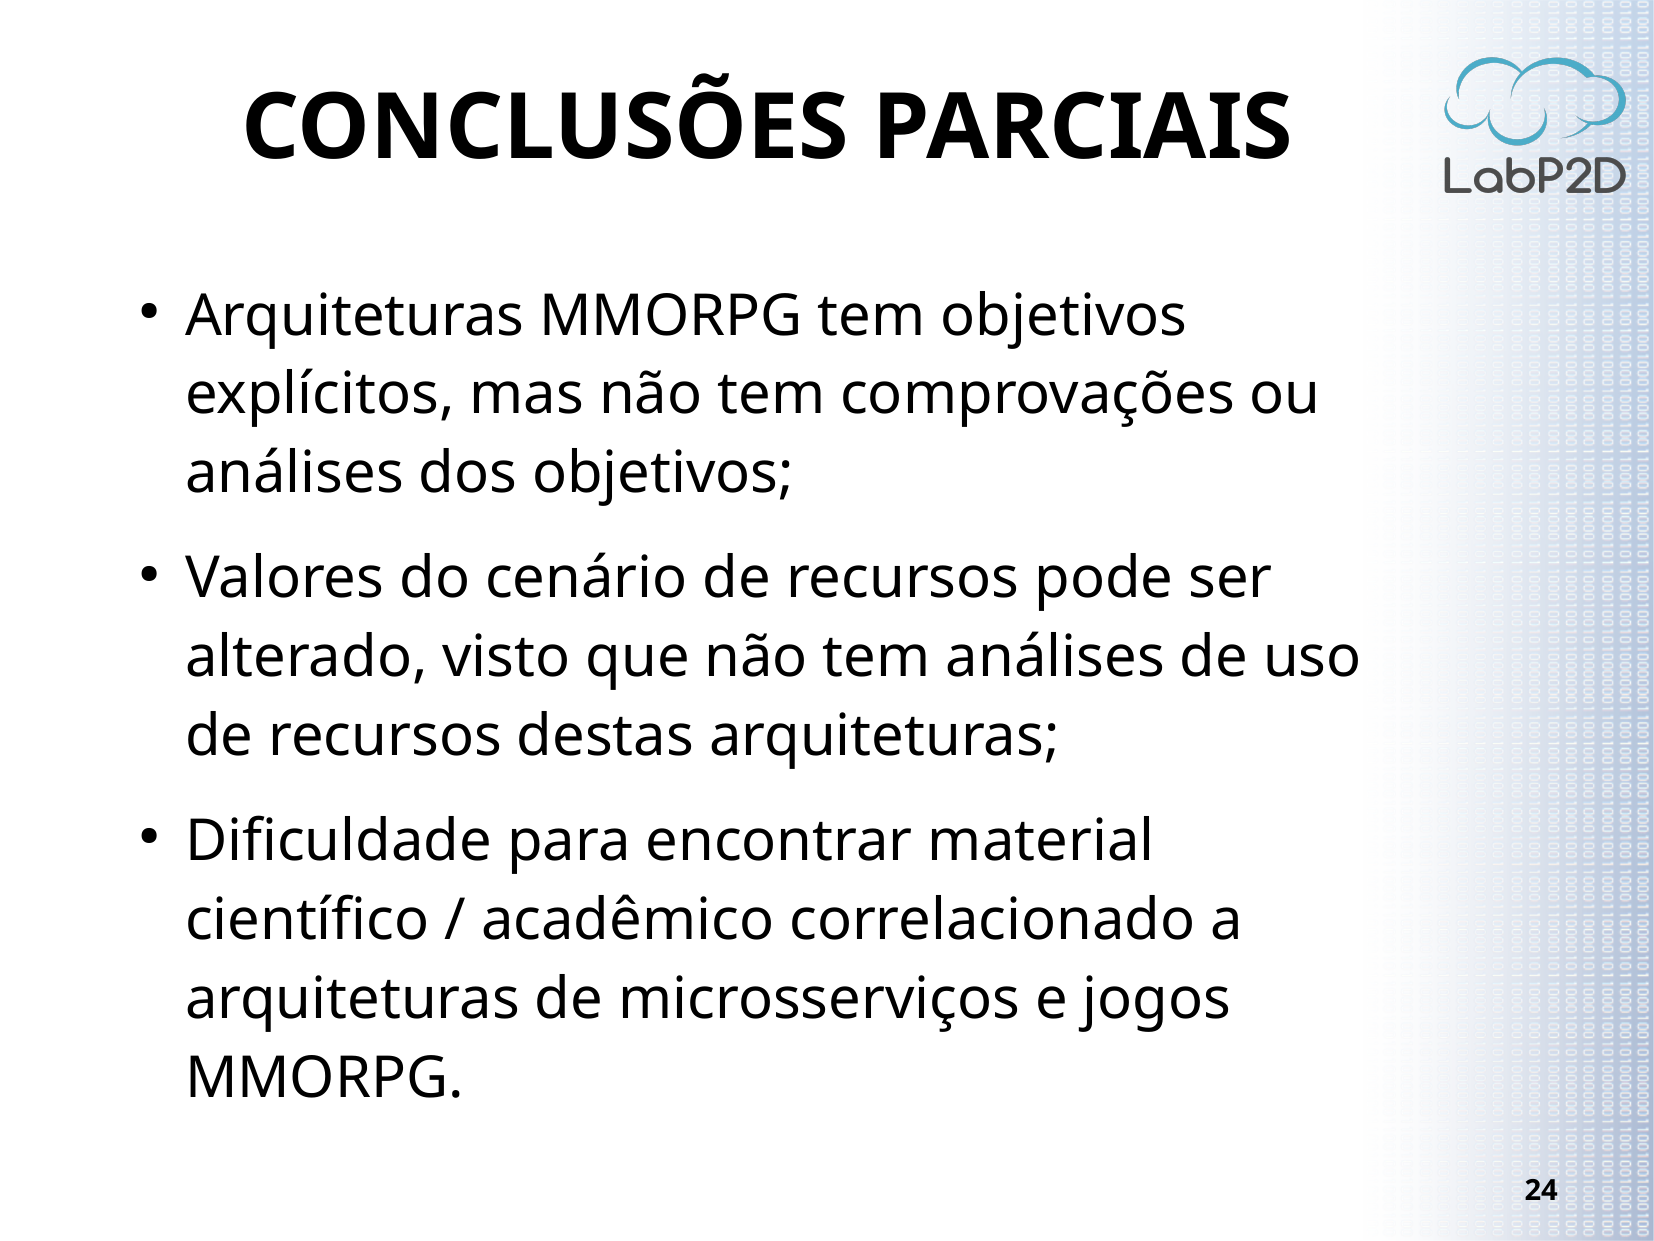

# CONCLUSÕES PARCIAIS
Arquiteturas MMORPG tem objetivos explícitos, mas não tem comprovações ou análises dos objetivos;
Valores do cenário de recursos pode ser alterado, visto que não tem análises de uso de recursos destas arquiteturas;
Dificuldade para encontrar material científico / acadêmico correlacionado a arquiteturas de microsserviços e jogos MMORPG.
24